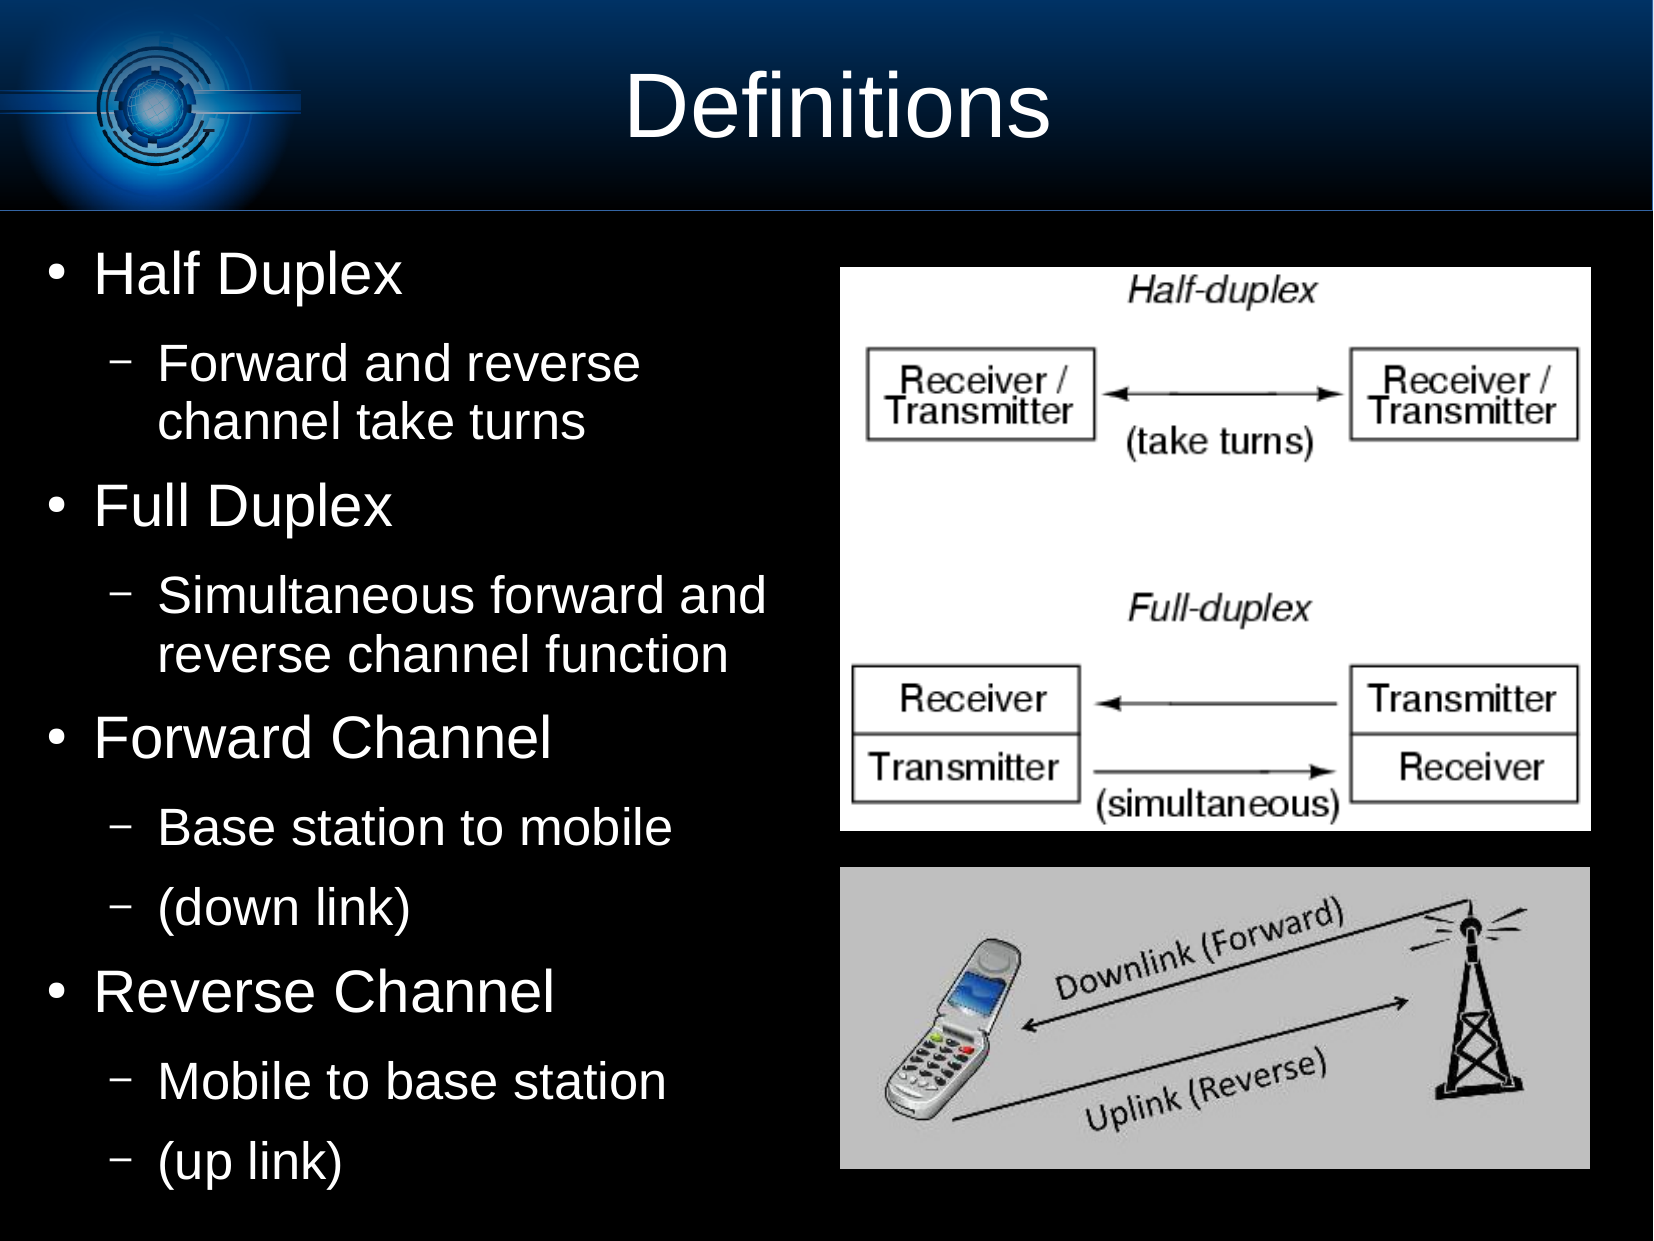

# Definitions
Half Duplex
Forward and reverse channel take turns
Full Duplex
Simultaneous forward and reverse channel function
Forward Channel
Base station to mobile
(down link)
Reverse Channel
Mobile to base station
(up link)